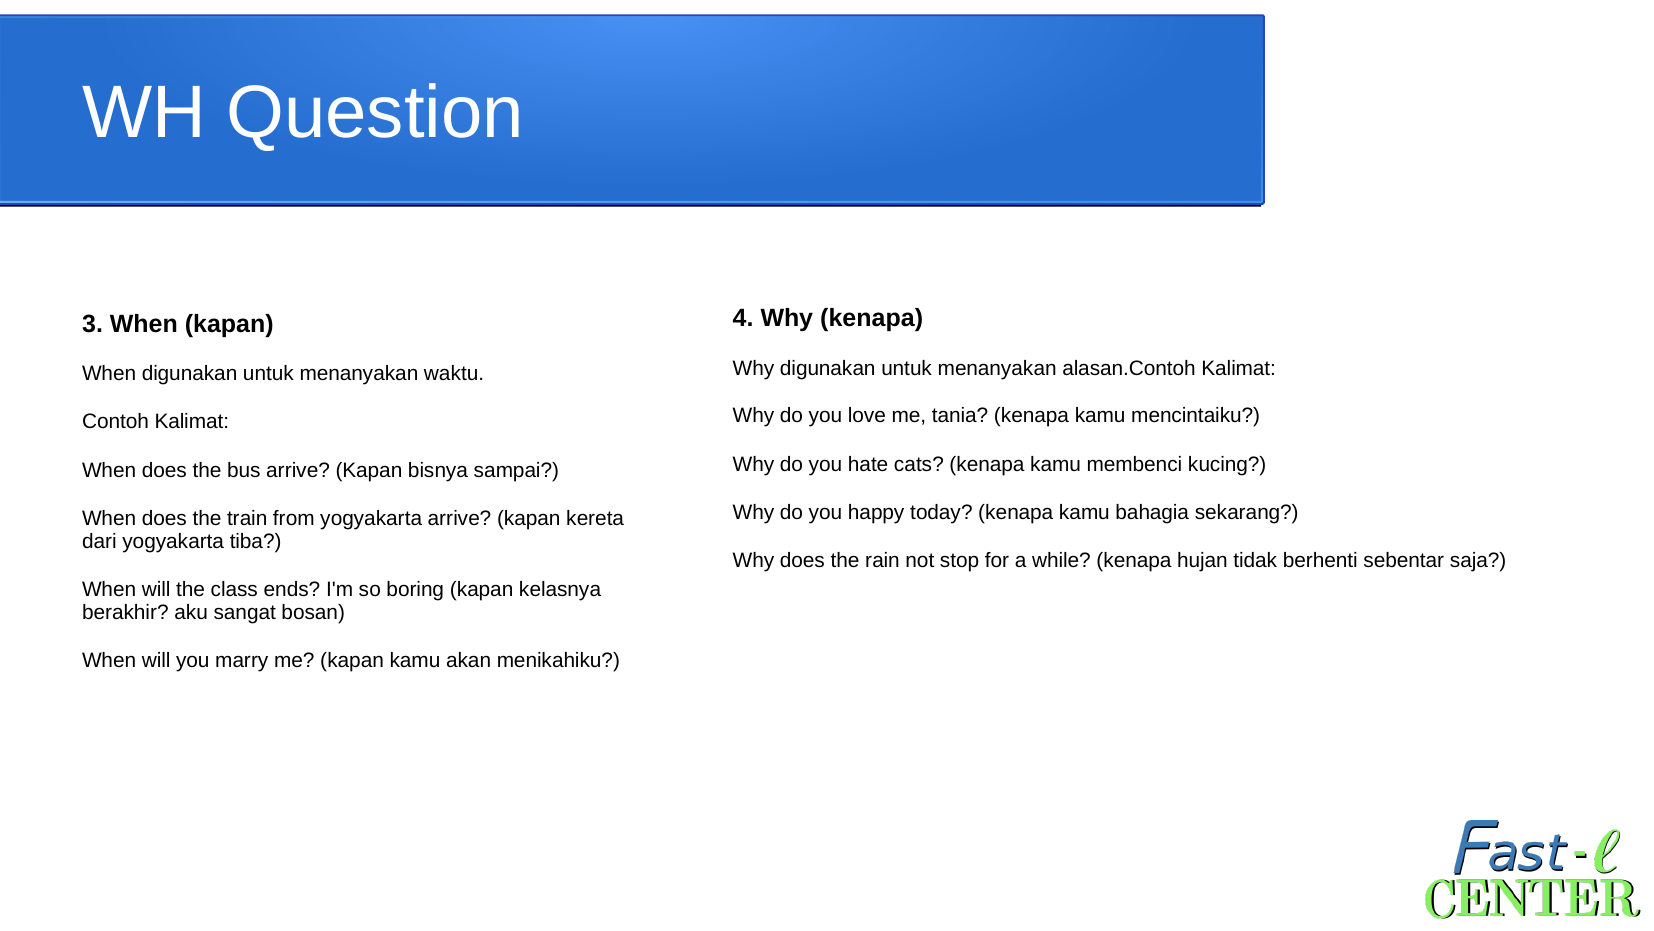

# WH Question
4. Why (kenapa)
Why digunakan untuk menanyakan alasan.Contoh Kalimat:
Why do you love me, tania? (kenapa kamu mencintaiku?)
Why do you hate cats? (kenapa kamu membenci kucing?)
Why do you happy today? (kenapa kamu bahagia sekarang?)
Why does the rain not stop for a while? (kenapa hujan tidak berhenti sebentar saja?)
3. When (kapan)
When digunakan untuk menanyakan waktu.
Contoh Kalimat:
When does the bus arrive? (Kapan bisnya sampai?)
When does the train from yogyakarta arrive? (kapan kereta dari yogyakarta tiba?)
When will the class ends? I'm so boring (kapan kelasnya berakhir? aku sangat bosan)
When will you marry me? (kapan kamu akan menikahiku?)